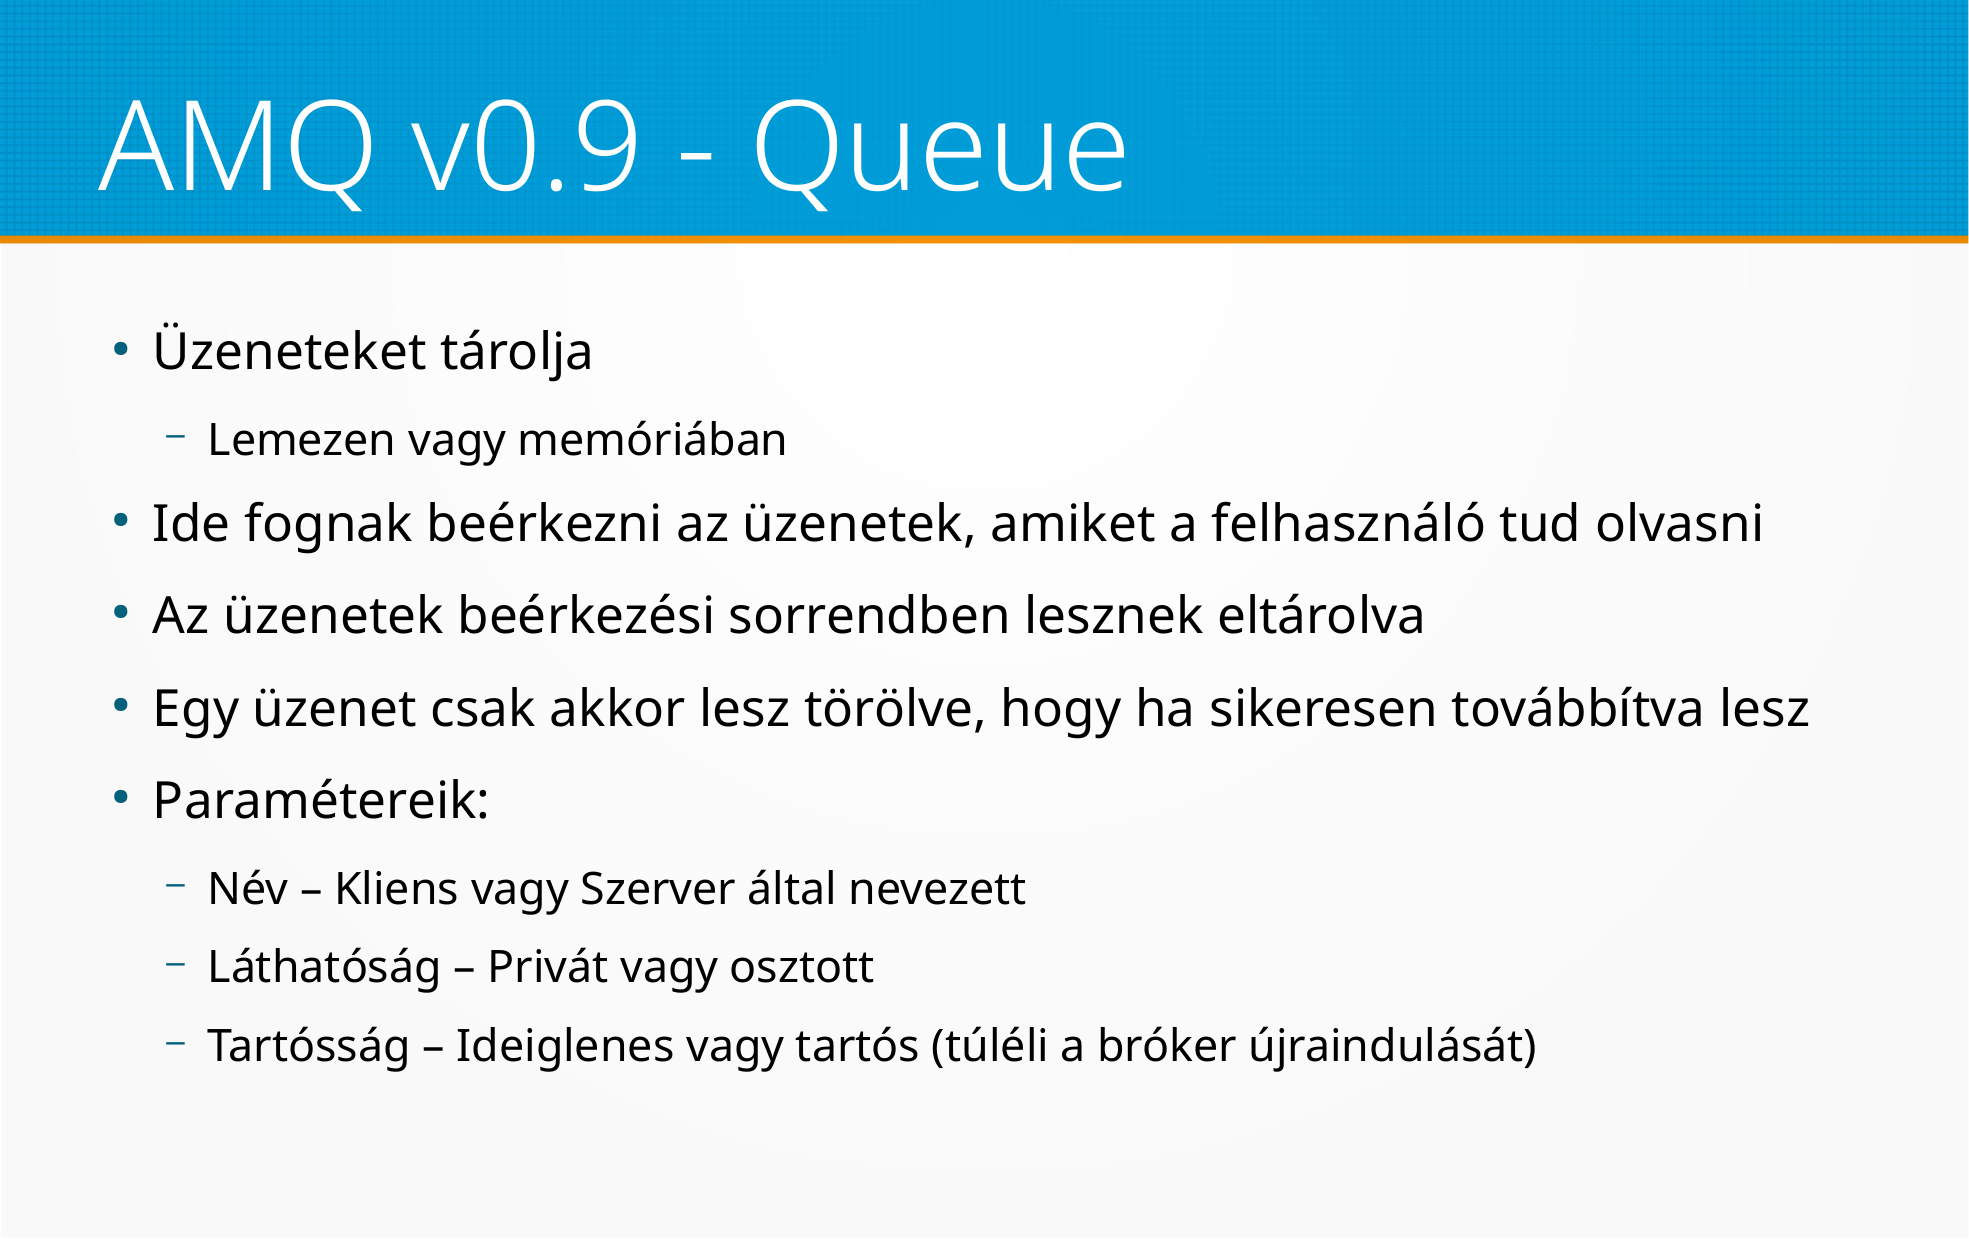

# AMQ v0.9 - Queue
Üzeneteket tárolja
Lemezen vagy memóriában
Ide fognak beérkezni az üzenetek, amiket a felhasználó tud olvasni
Az üzenetek beérkezési sorrendben lesznek eltárolva
Egy üzenet csak akkor lesz törölve, hogy ha sikeresen továbbítva lesz
Paramétereik:
Név – Kliens vagy Szerver által nevezett
Láthatóság – Privát vagy osztott
Tartósság – Ideiglenes vagy tartós (túléli a bróker újraindulását)